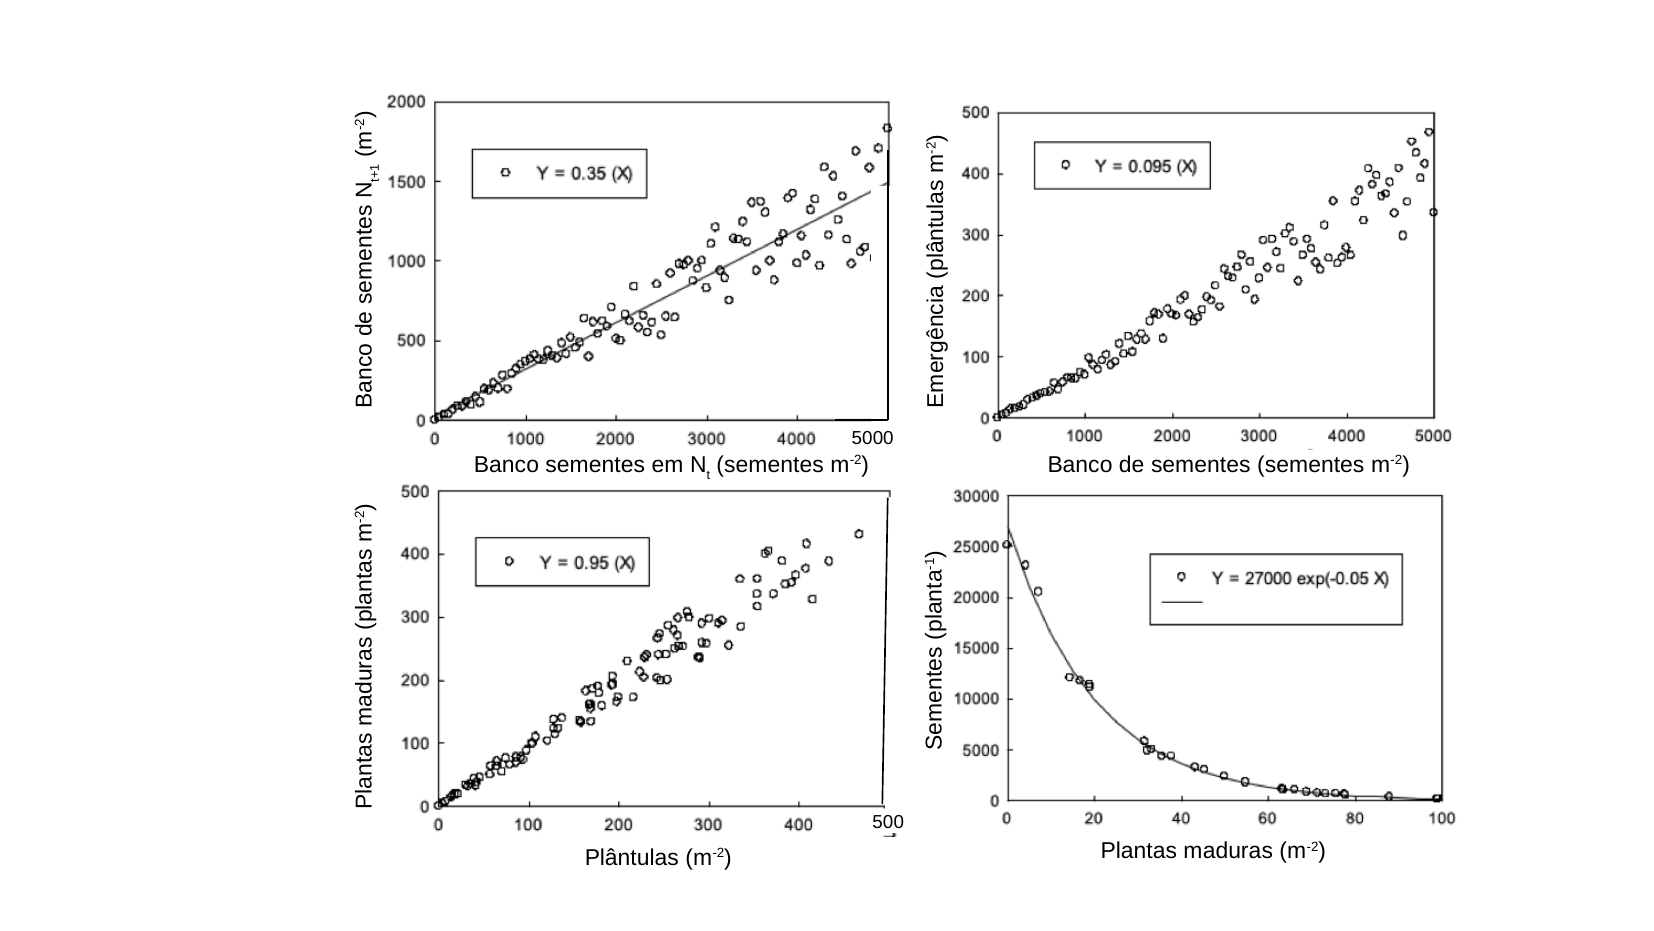

Banco de sementes Nt+1 (m-2)
Emergência (plântulas m-2)
5000
Banco sementes em Nt (sementes m-2)
Banco de sementes (sementes m-2)
Sementes (planta-1)
Plantas maduras (plantas m-2)
500
Plantas maduras (m-2)
Plântulas (m-2)